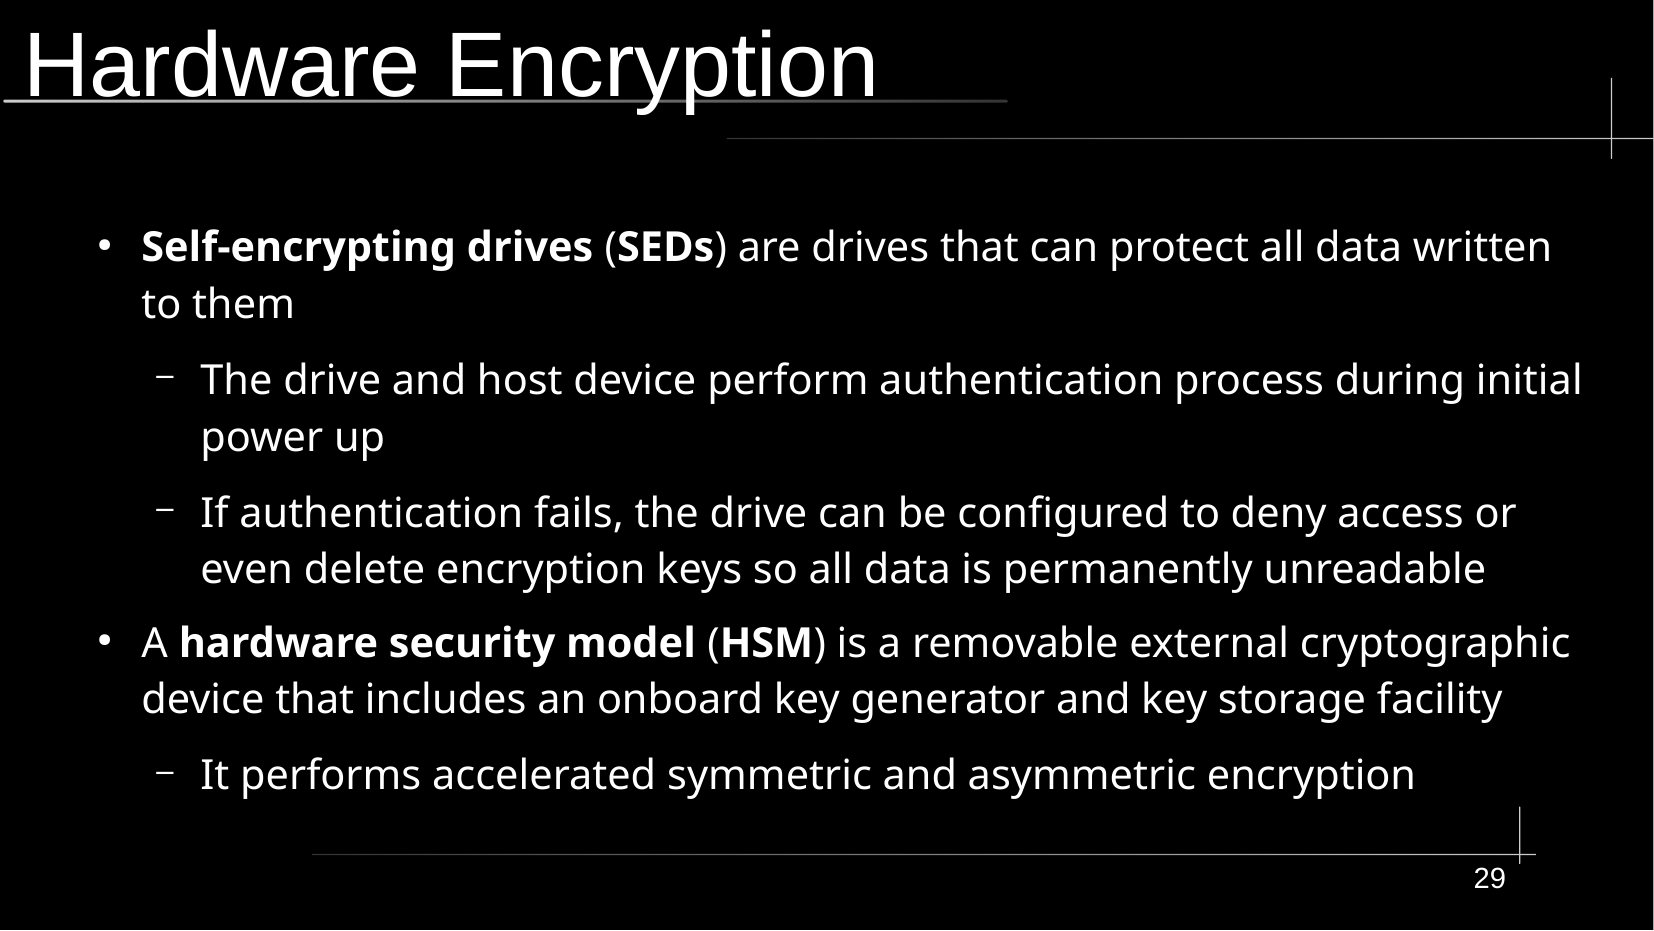

# Hardware Encryption
Self-encrypting drives (SEDs) are drives that can protect all data written to them
The drive and host device perform authentication process during initial power up
If authentication fails, the drive can be configured to deny access or even delete encryption keys so all data is permanently unreadable
A hardware security model (HSM) is a removable external cryptographic device that includes an onboard key generator and key storage facility
It performs accelerated symmetric and asymmetric encryption
29